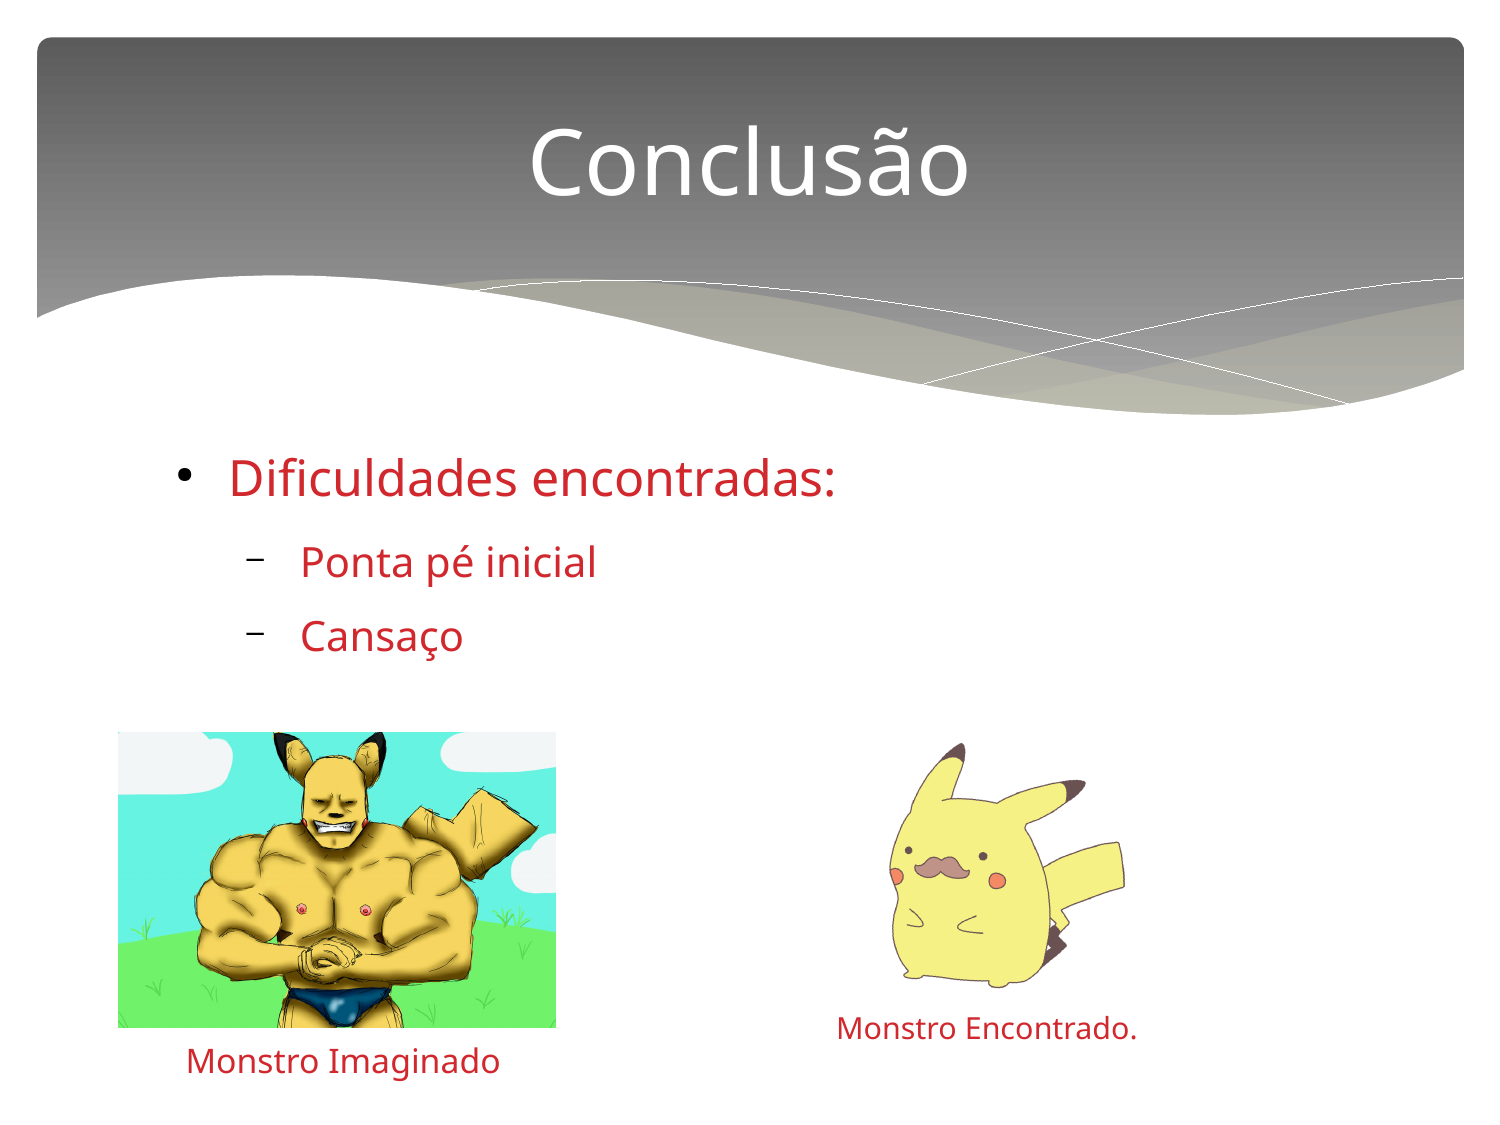

Conclusão
# Dificuldades encontradas:
Ponta pé inicial
Cansaço
Monstro Encontrado.
Monstro Imaginado